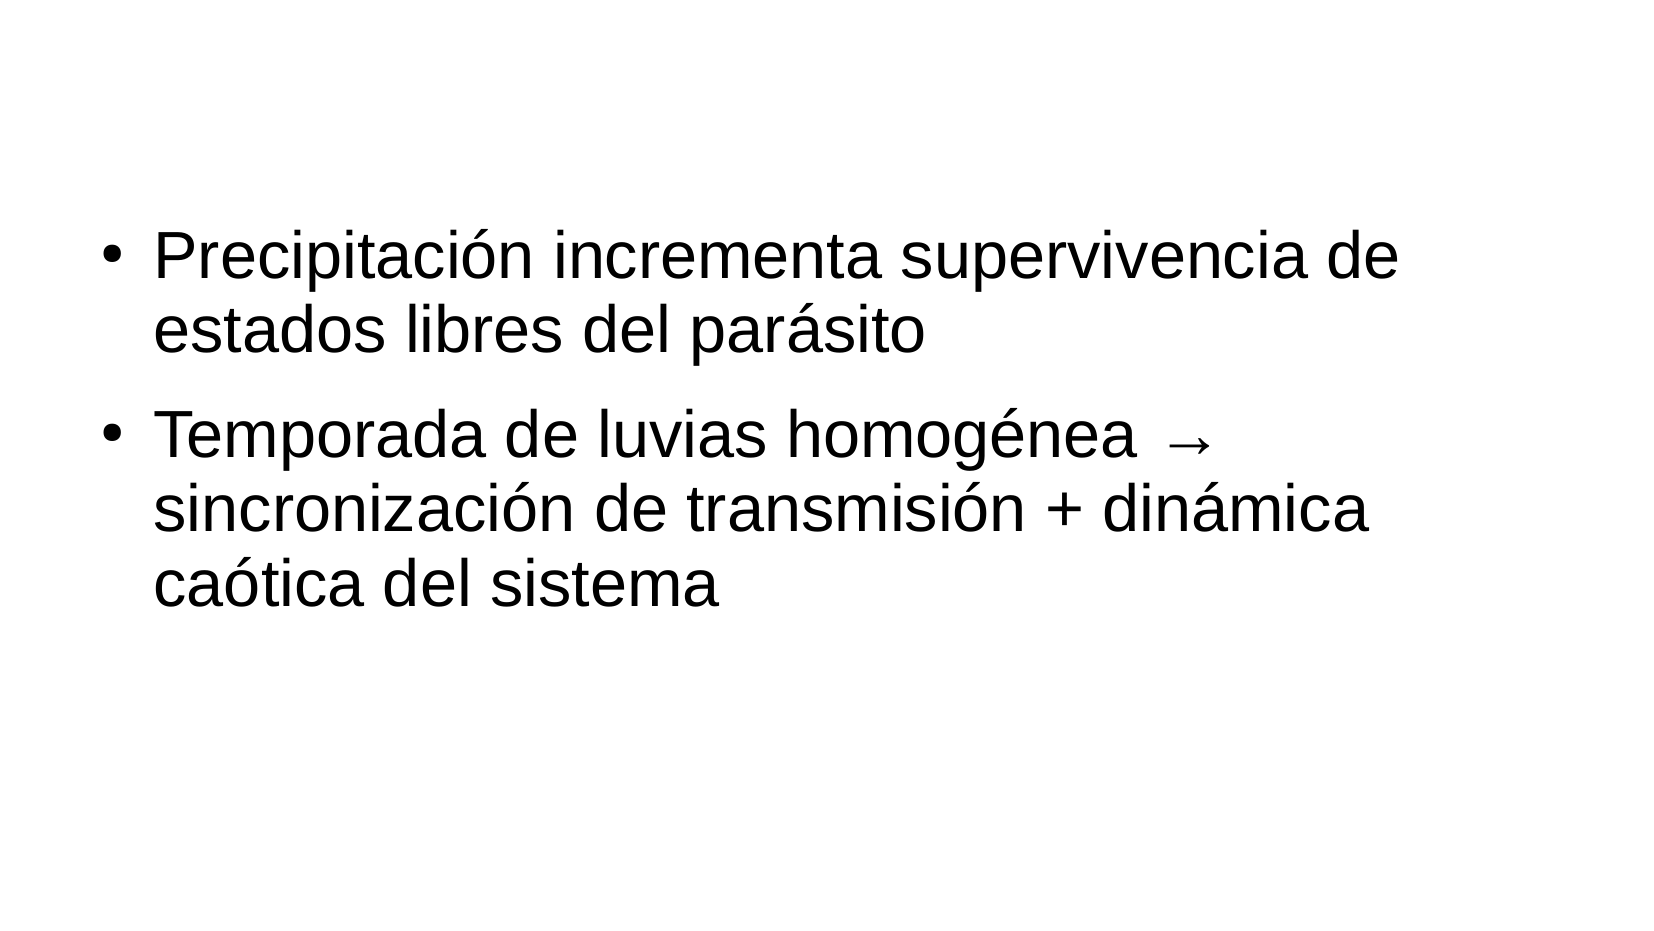

#
Precipitación incrementa supervivencia de estados libres del parásito
Temporada de luvias homogénea → sincronización de transmisión + dinámica caótica del sistema